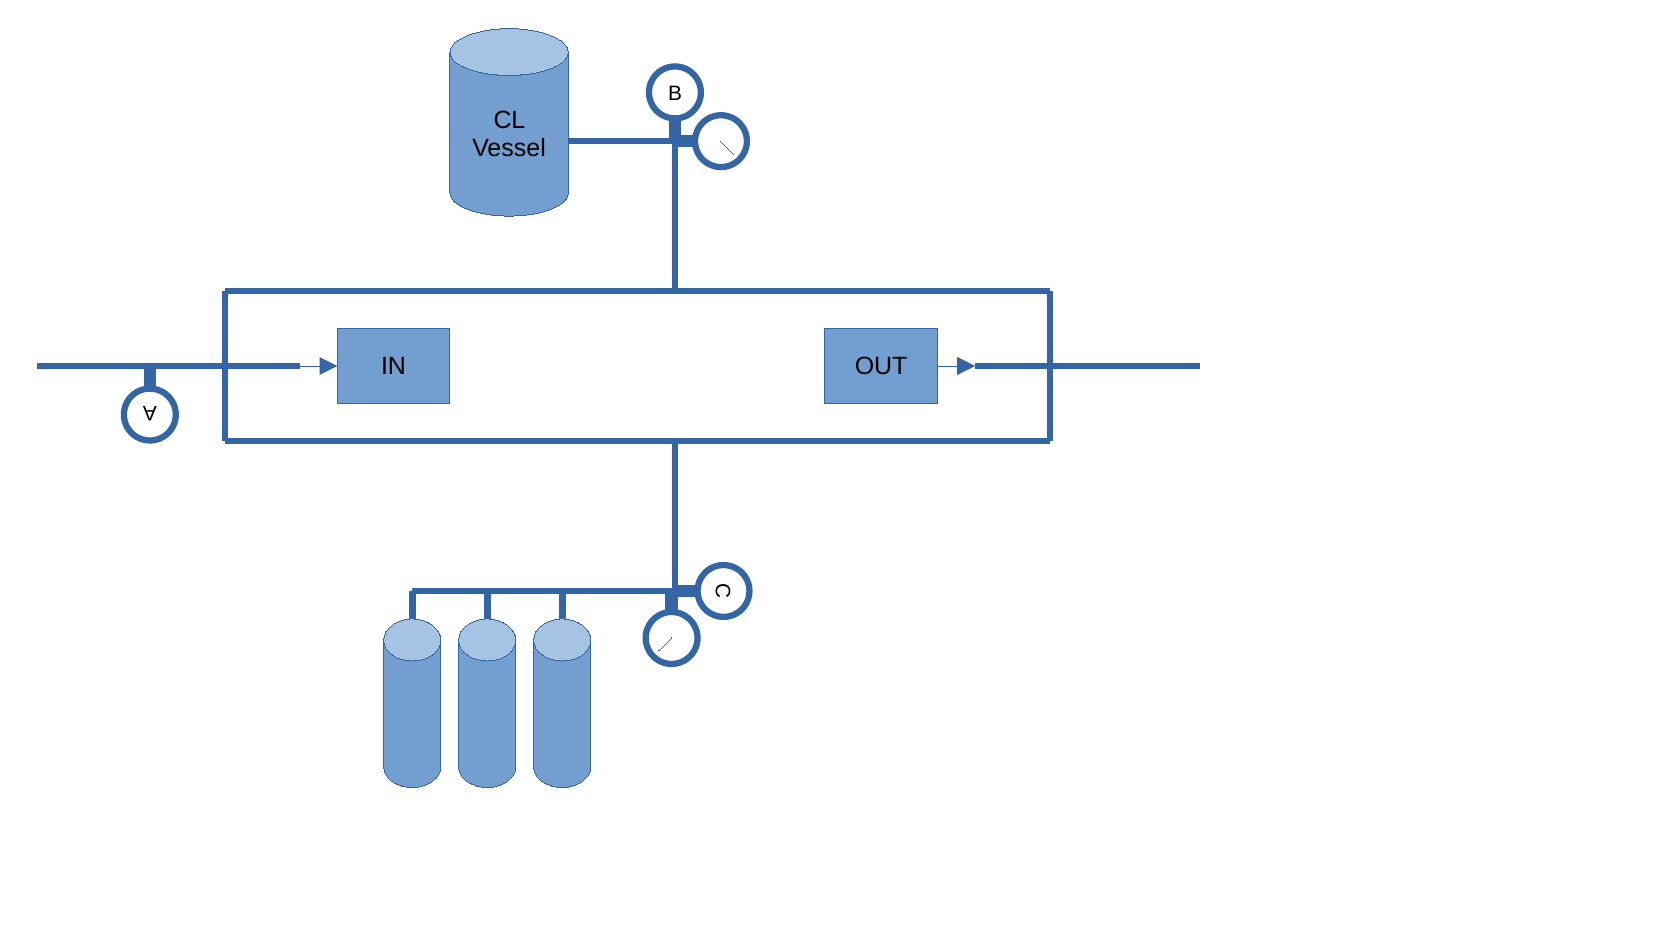

CL Vessel
B
IN
OUT
A
C